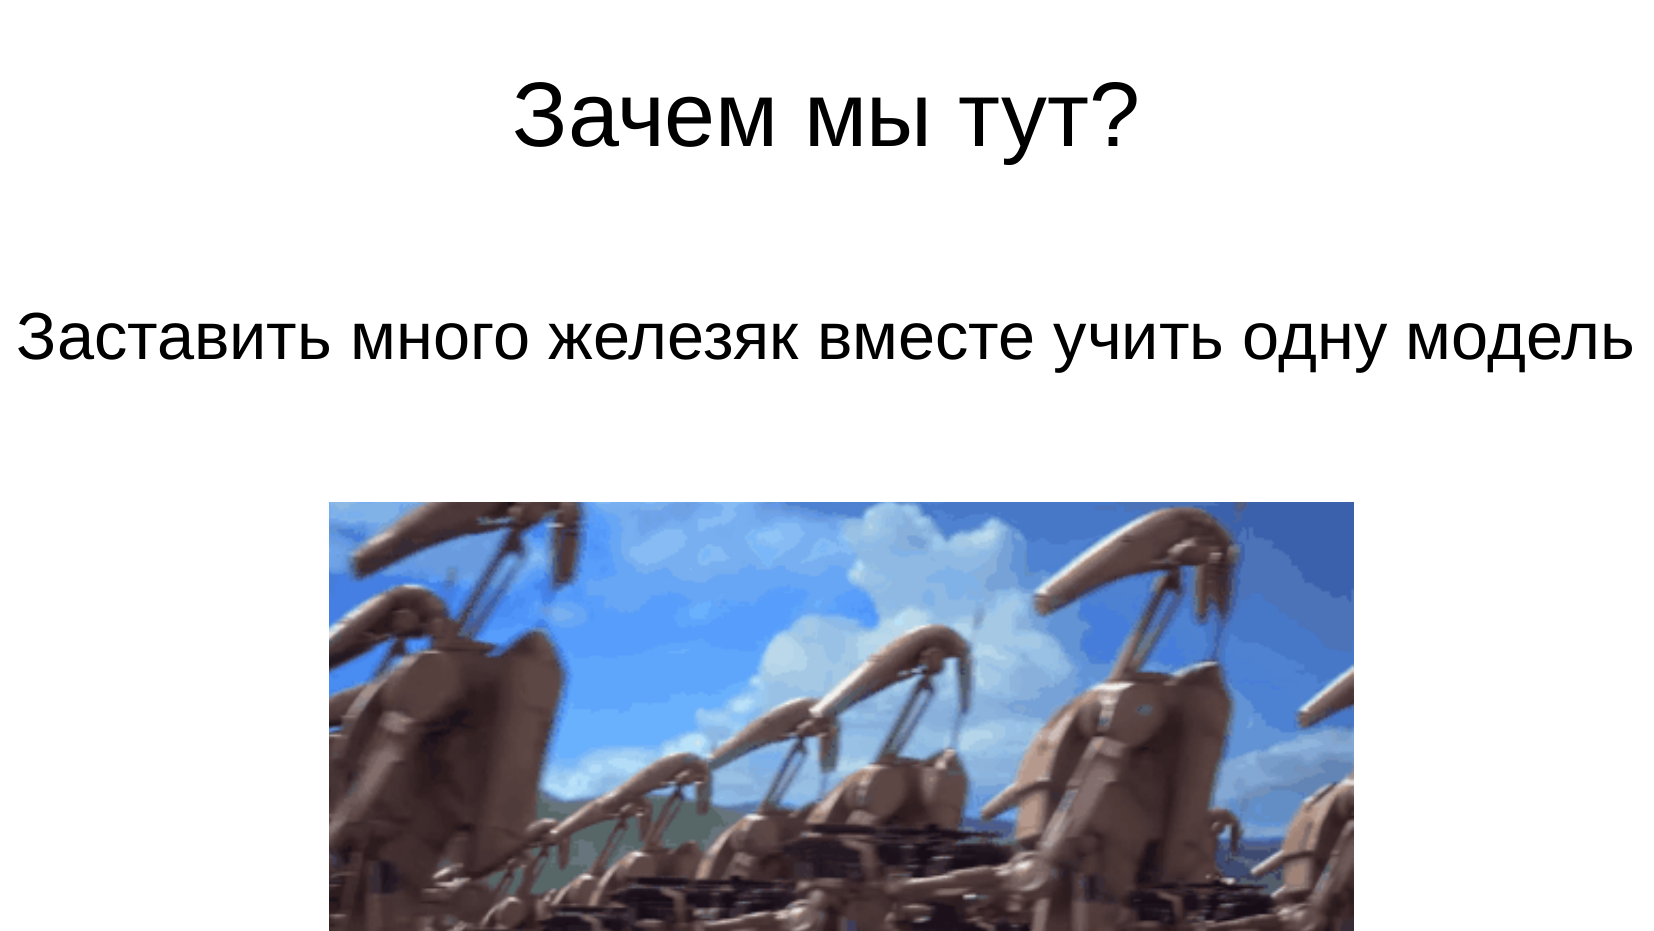

# Зачем мы тут?
Заставить много железяк вместе учить одну модель